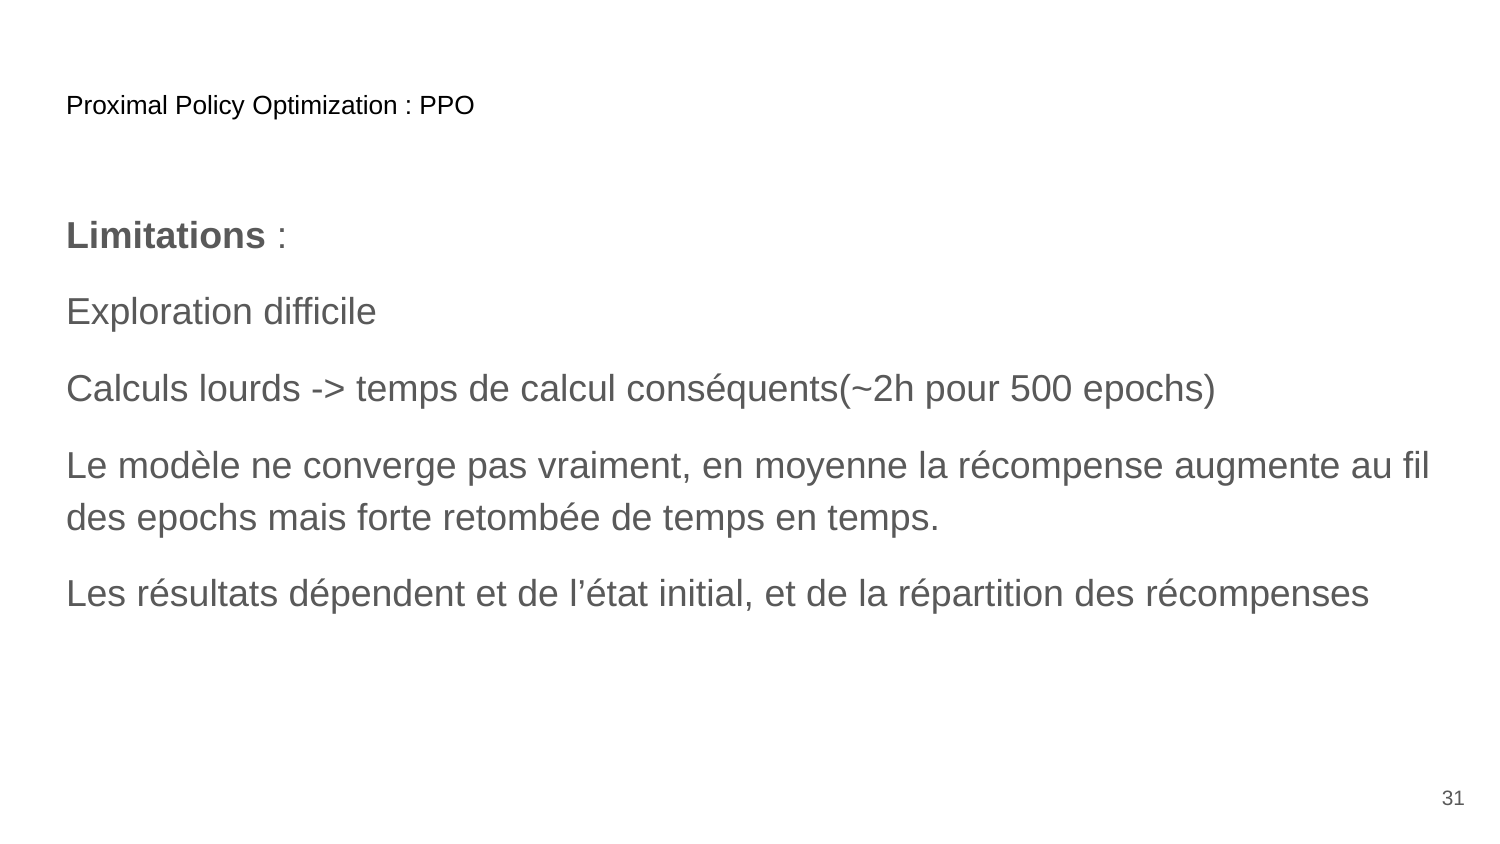

# Proximal Policy Optimization : PPO
Limitations :
Exploration difficile
Calculs lourds -> temps de calcul conséquents(~2h pour 500 epochs)
Le modèle ne converge pas vraiment, en moyenne la récompense augmente au fil des epochs mais forte retombée de temps en temps.
Les résultats dépendent et de l’état initial, et de la répartition des récompenses